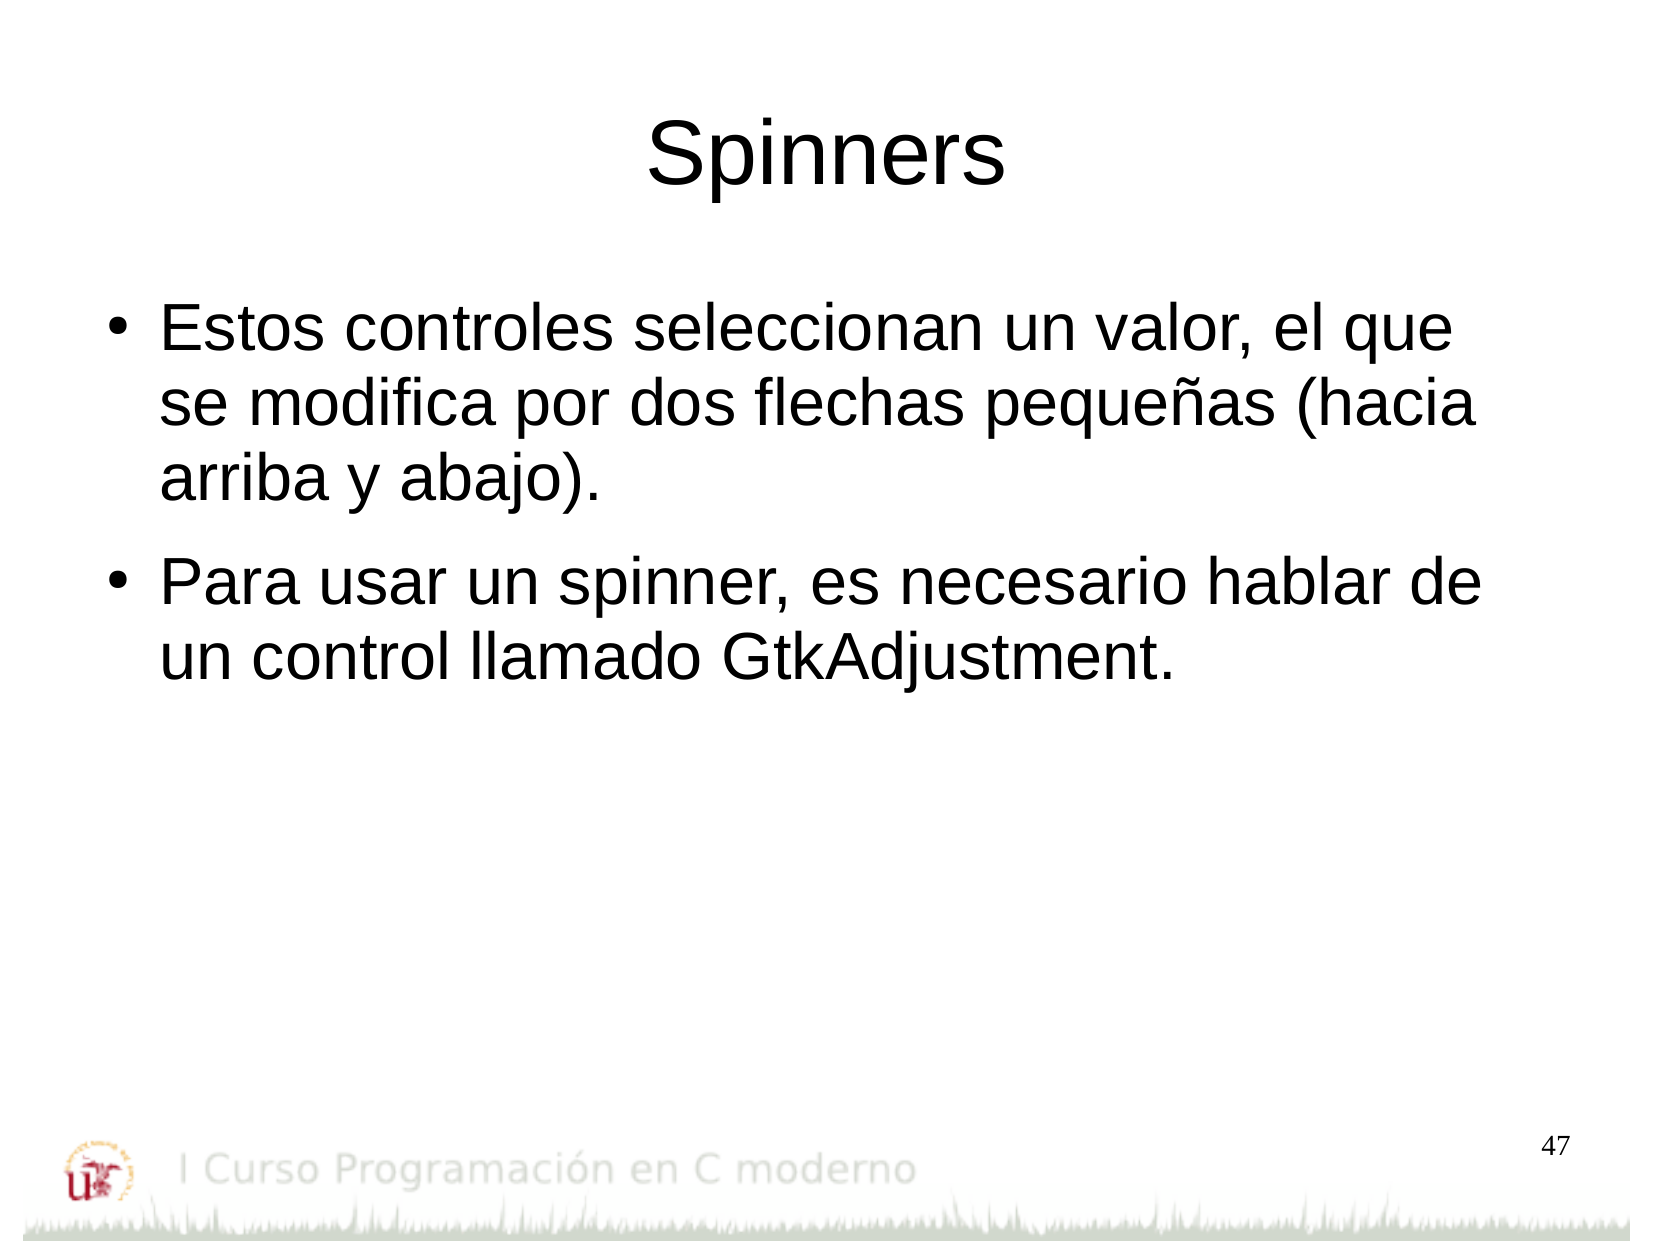

# Spinners
Estos controles seleccionan un valor, el que se modifica por dos flechas pequeñas (hacia arriba y abajo).
Para usar un spinner, es necesario hablar de un control llamado GtkAdjustment.
47